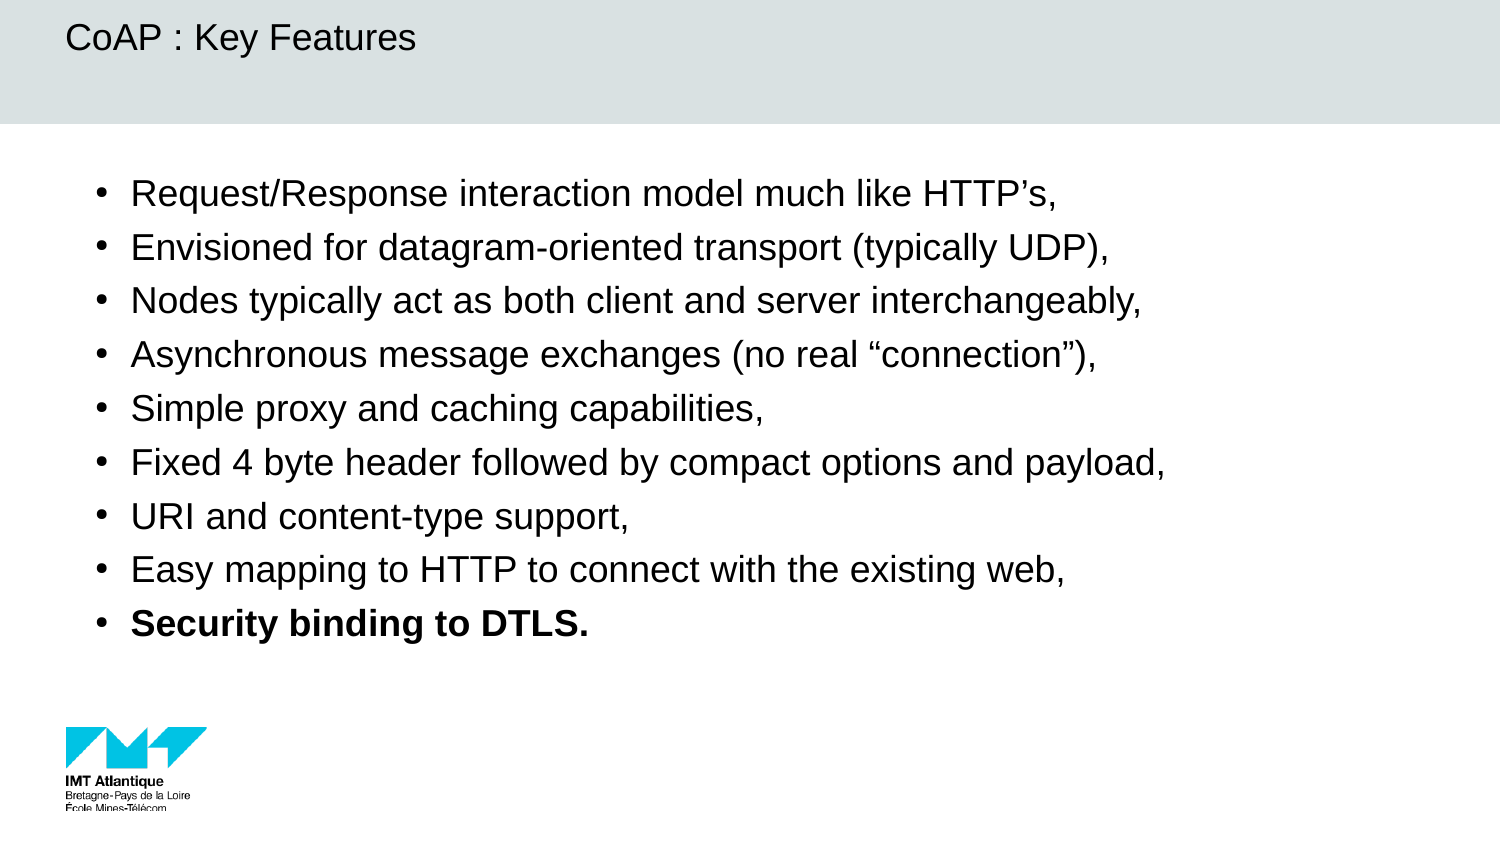

# CoAP : Key Features
Request/Response interaction model much like HTTP’s,
Envisioned for datagram-oriented transport (typically UDP),
Nodes typically act as both client and server interchangeably,
Asynchronous message exchanges (no real “connection”),
Simple proxy and caching capabilities,
Fixed 4 byte header followed by compact options and payload,
URI and content-type support,
Easy mapping to HTTP to connect with the existing web,
Security binding to DTLS.